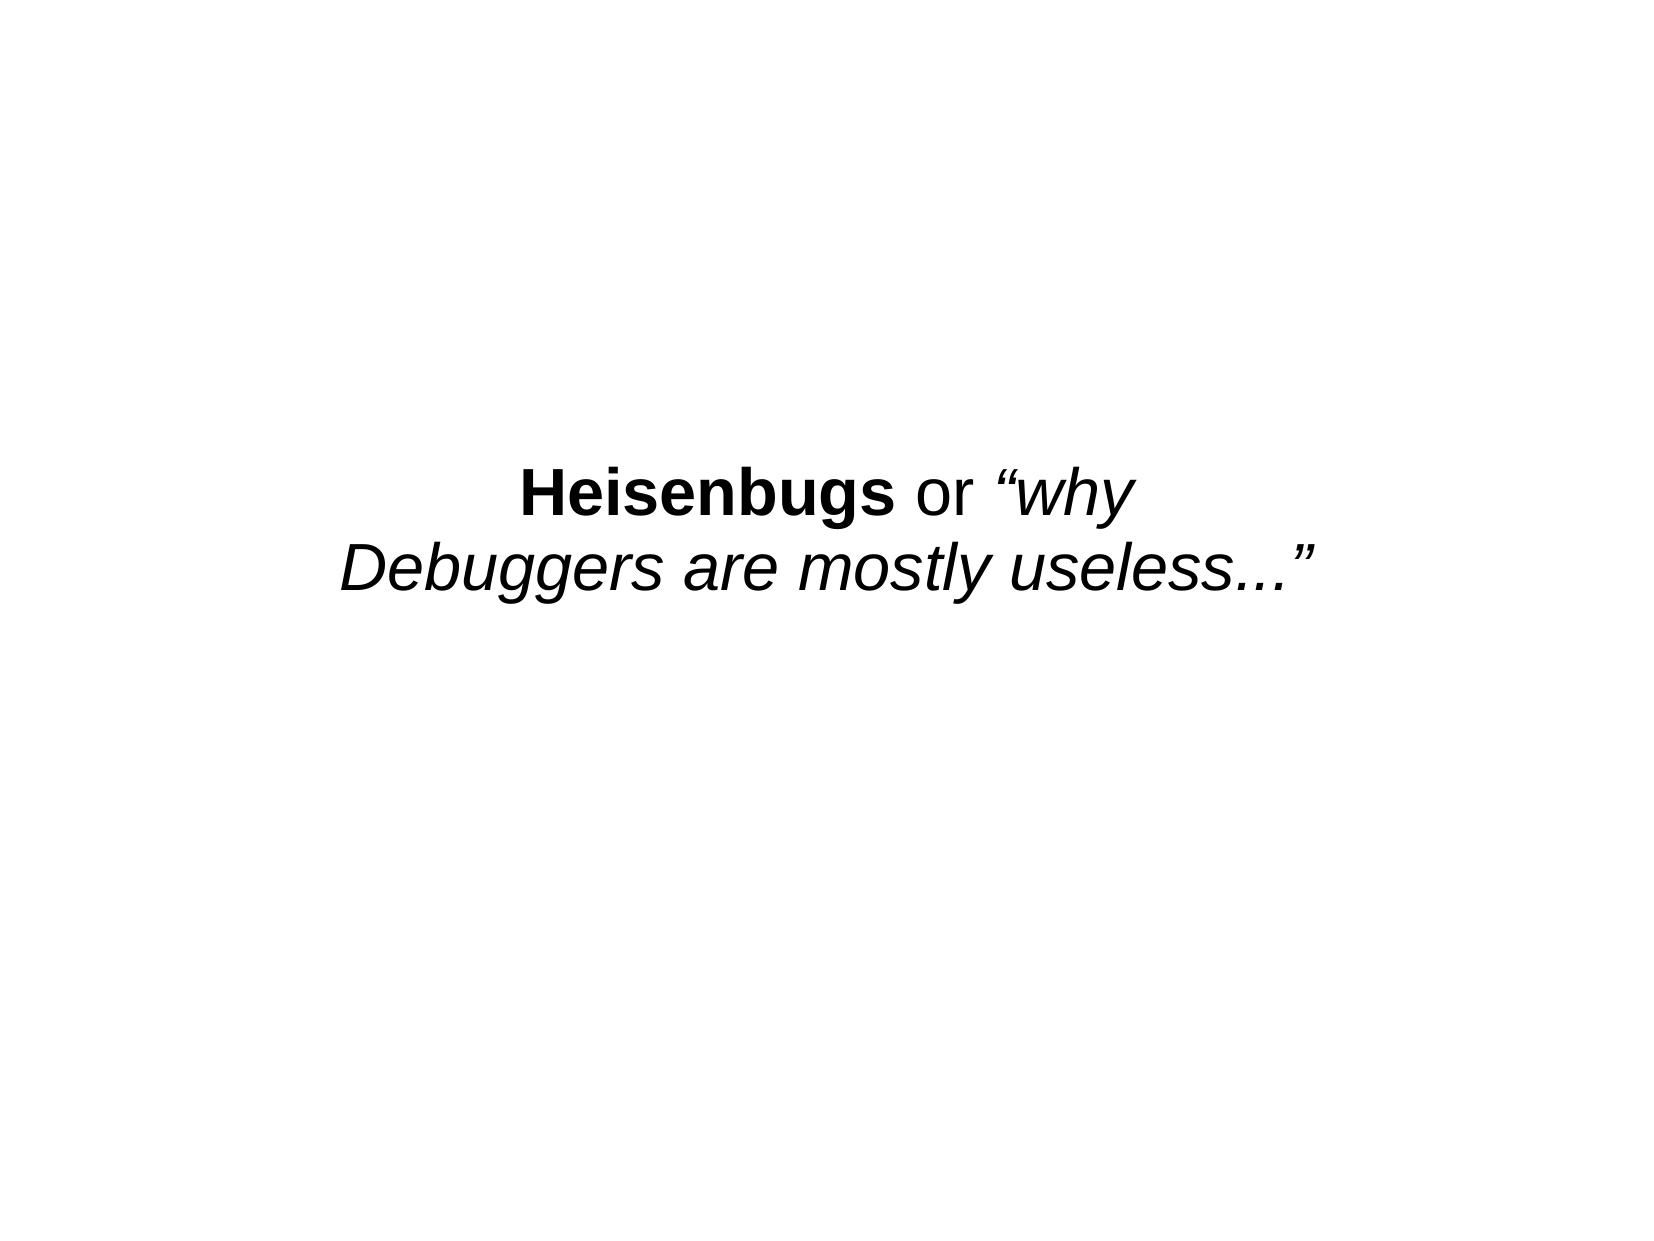

# Heisenbugs or “why
Debuggers are mostly useless...”